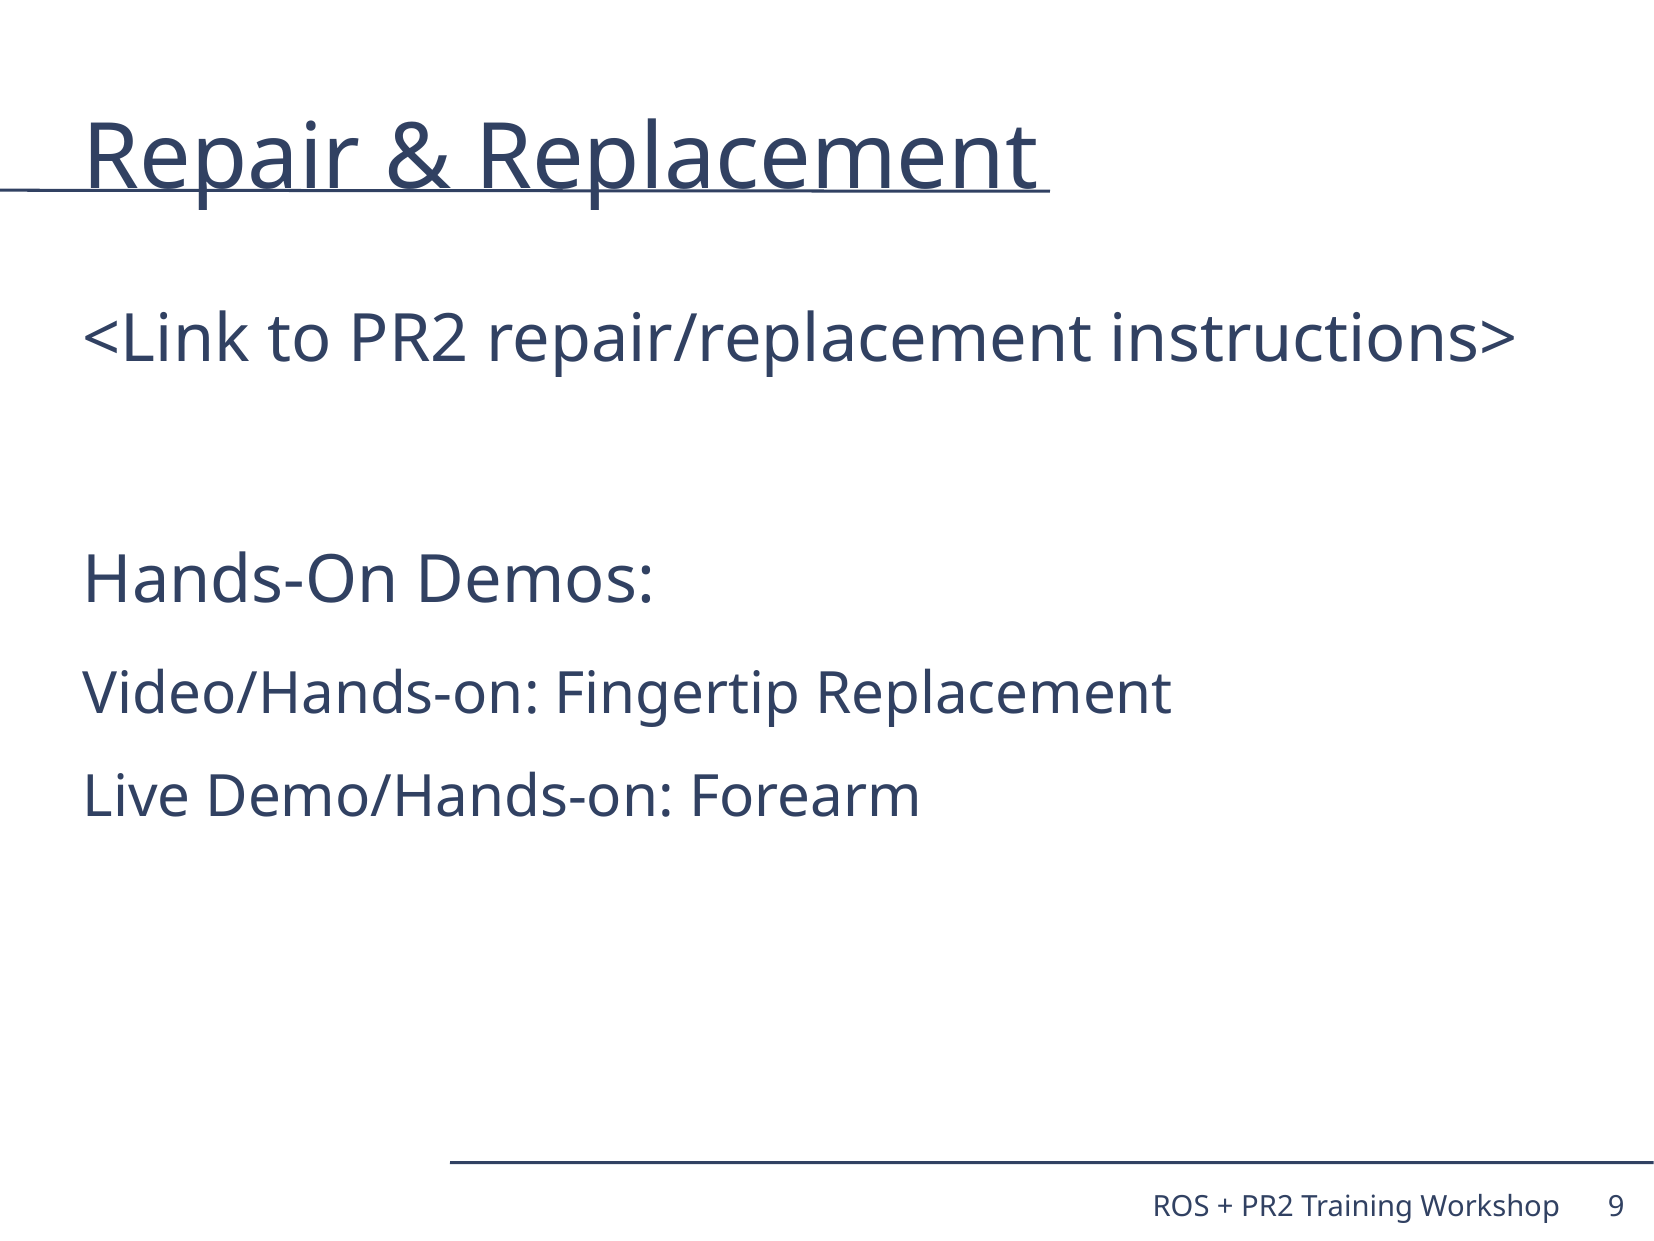

# Repair & Replacement
<Link to PR2 repair/replacement instructions>
Hands-On Demos:
Video/Hands-on: Fingertip Replacement
Live Demo/Hands-on: Forearm